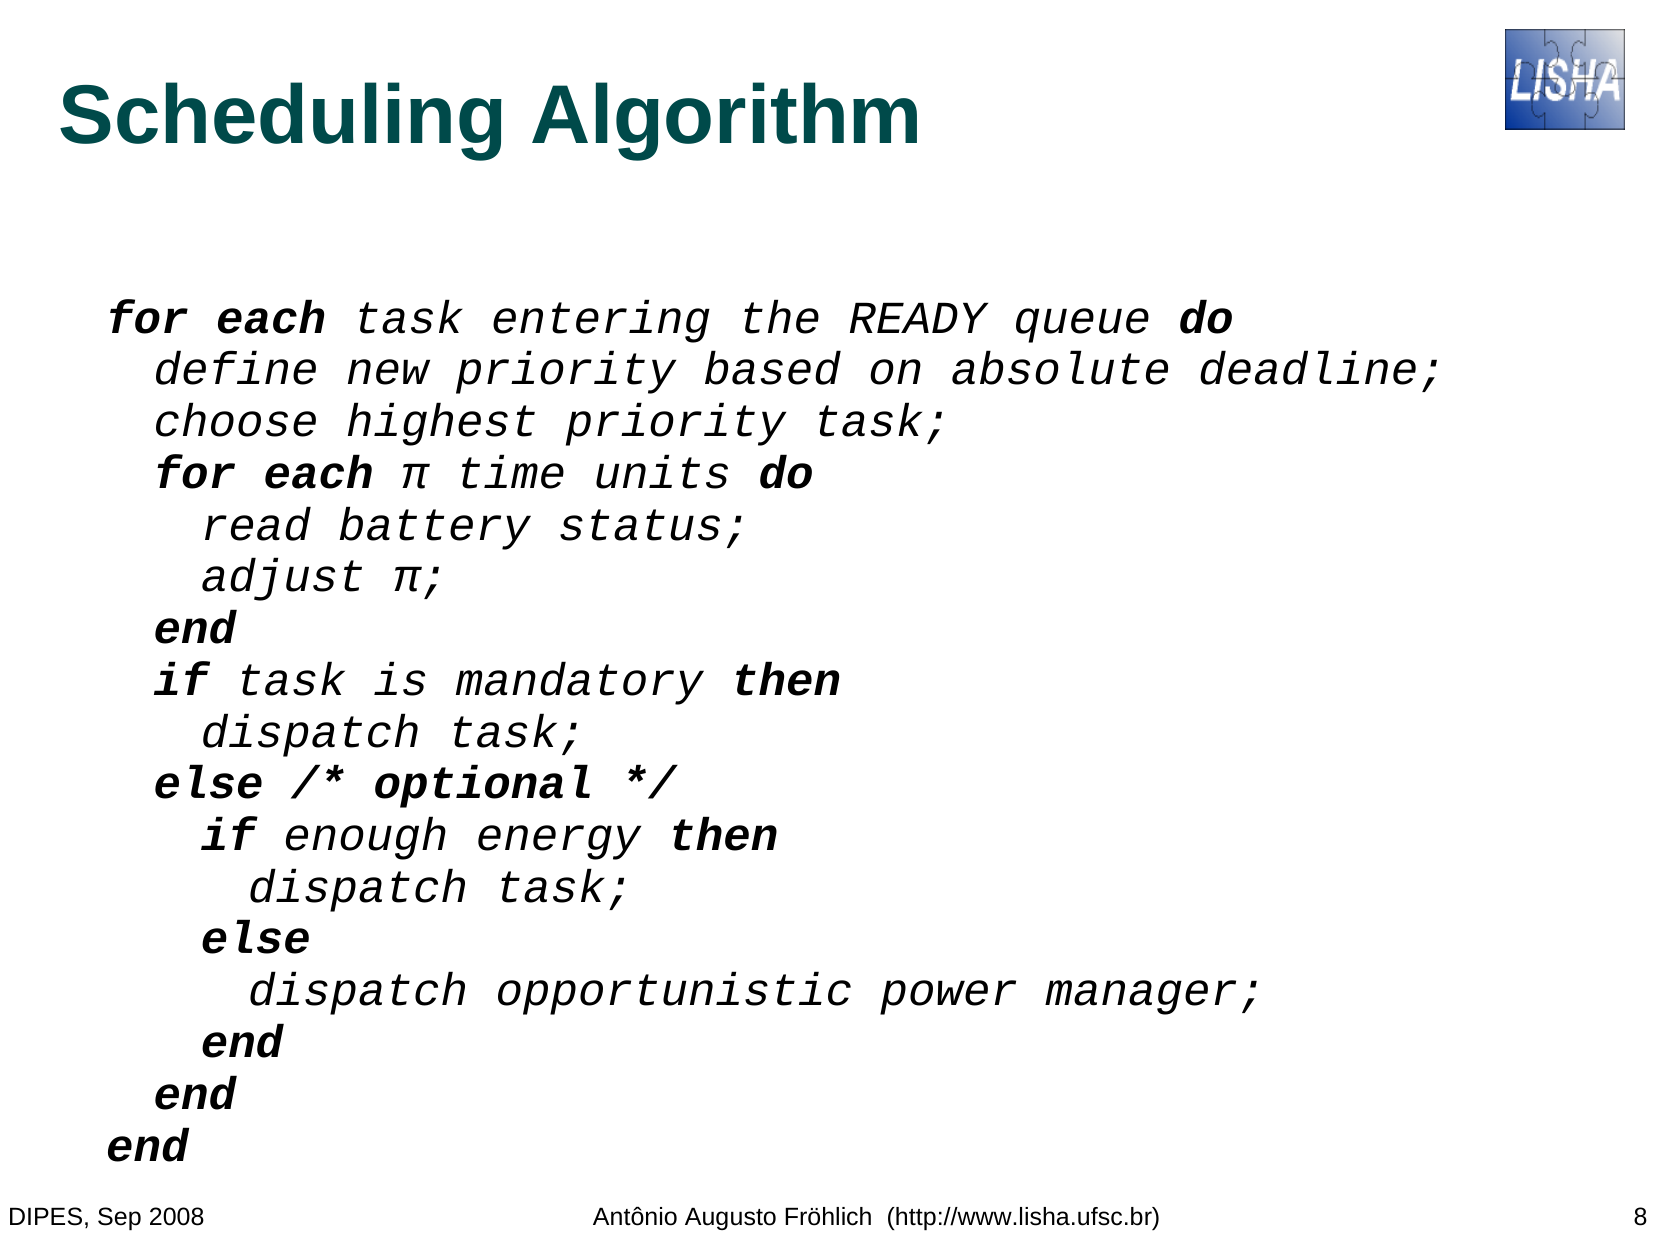

# Scheduling Algorithm
for each task entering the READY queue do
define new priority based on absolute deadline;
choose highest priority task;
for each π time units do
read battery status;
adjust π;
end
if task is mandatory then
dispatch task;
else /* optional */
if enough energy then
dispatch task;
else
dispatch opportunistic power manager;
end
end
end